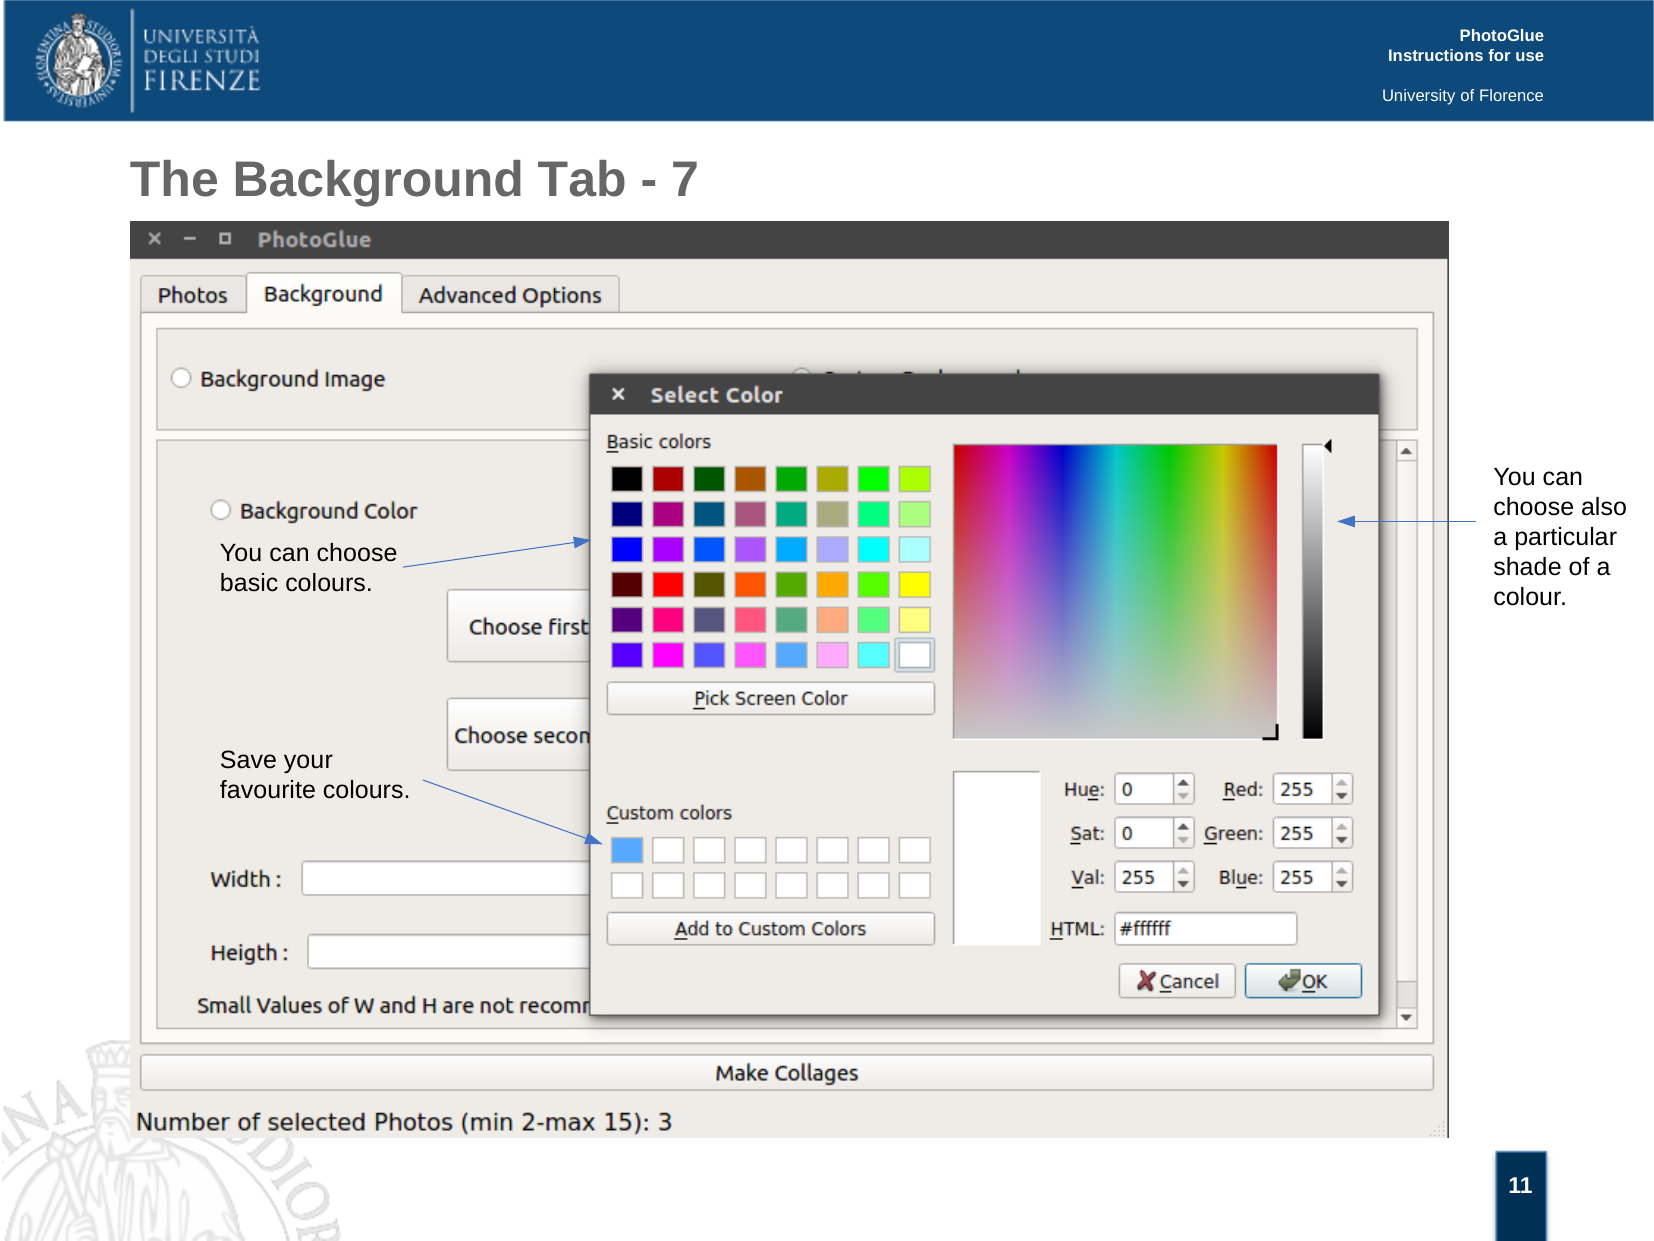

PhotoGlue
 Instructions for use
University of Florence
The Background Tab - 7
You can choose also a particular shade of a colour.
You can choose basic colours.
Save your favourite colours.
11